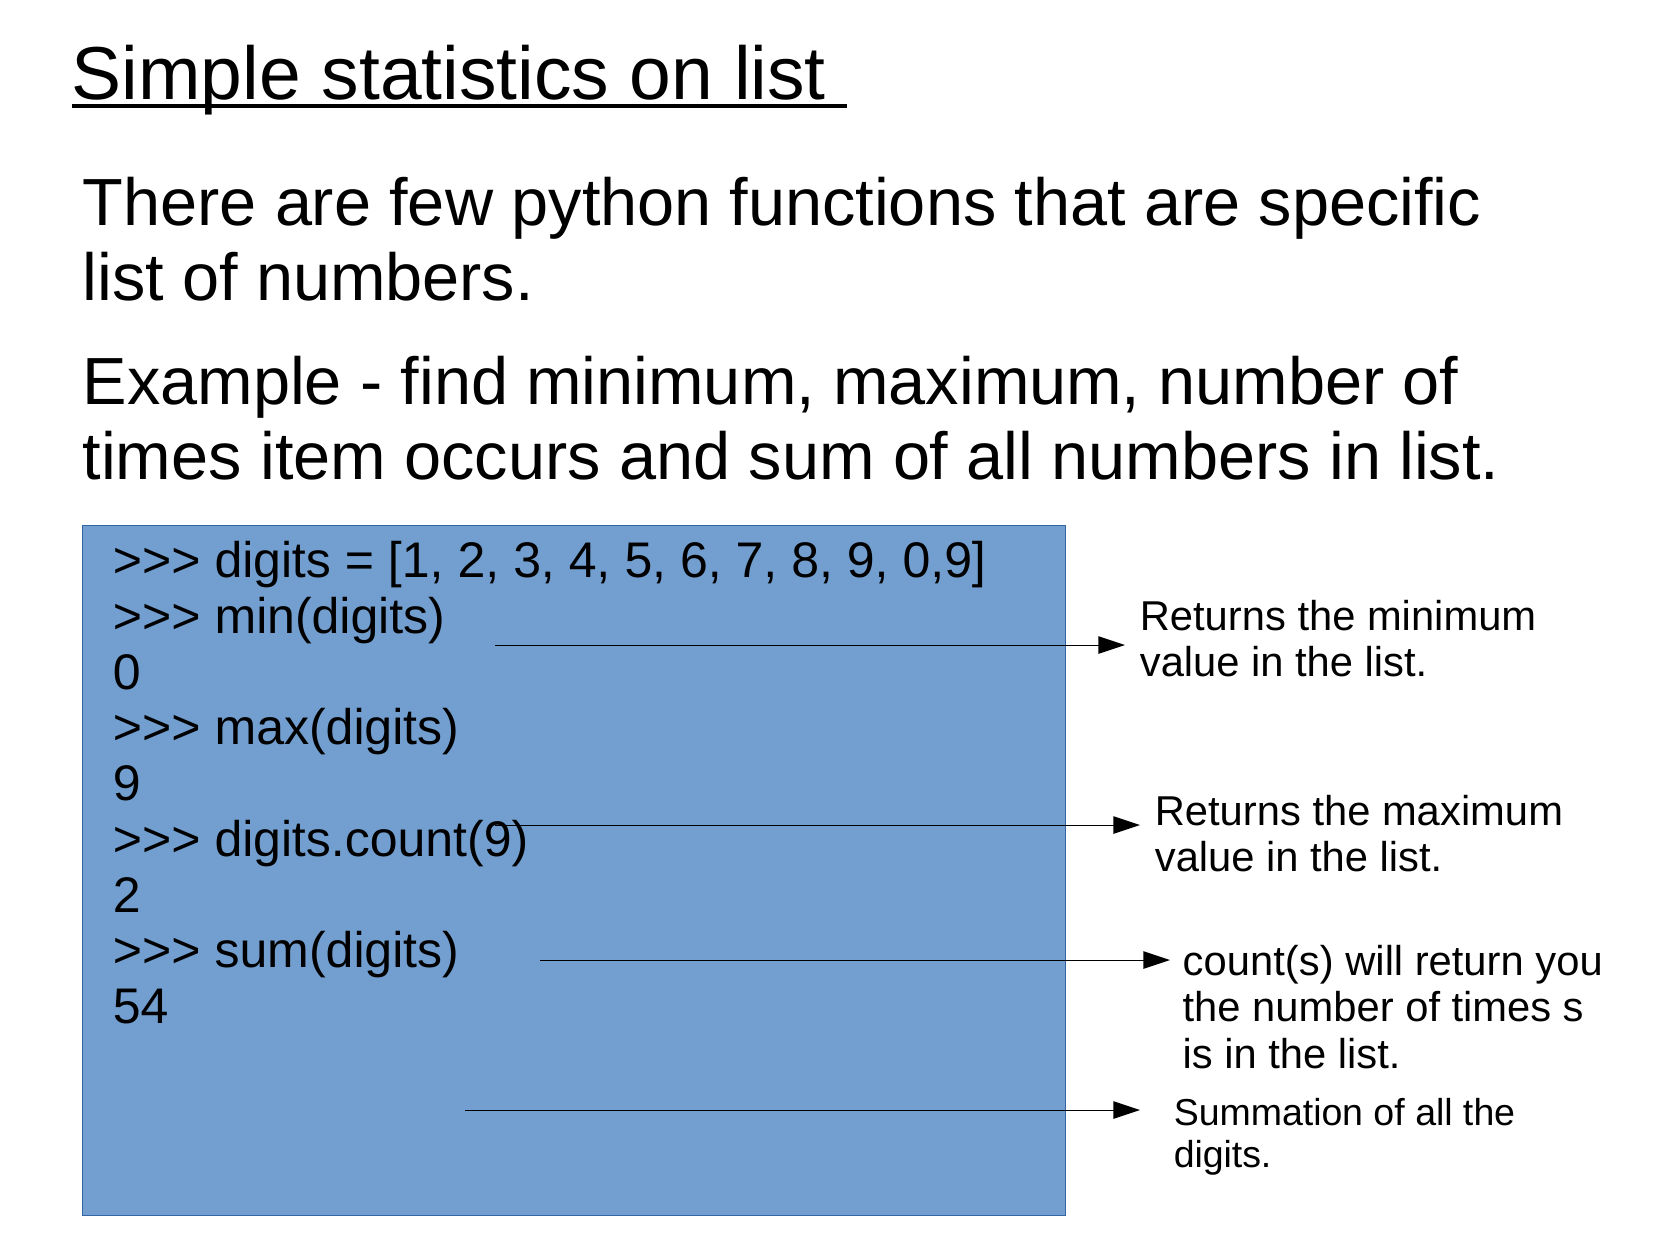

# Simple statistics on list
There are few python functions that are specific list of numbers.
Example - find minimum, maximum, number of times item occurs and sum of all numbers in list.
>>> digits = [1, 2, 3, 4, 5, 6, 7, 8, 9, 0,9]
>>> min(digits)
0
>>> max(digits)
9
>>> digits.count(9)
2
>>> sum(digits)
54
Returns the minimum value in the list.
Returns the maximum value in the list.
count(s) will return you the number of times s is in the list.
Summation of all the digits.